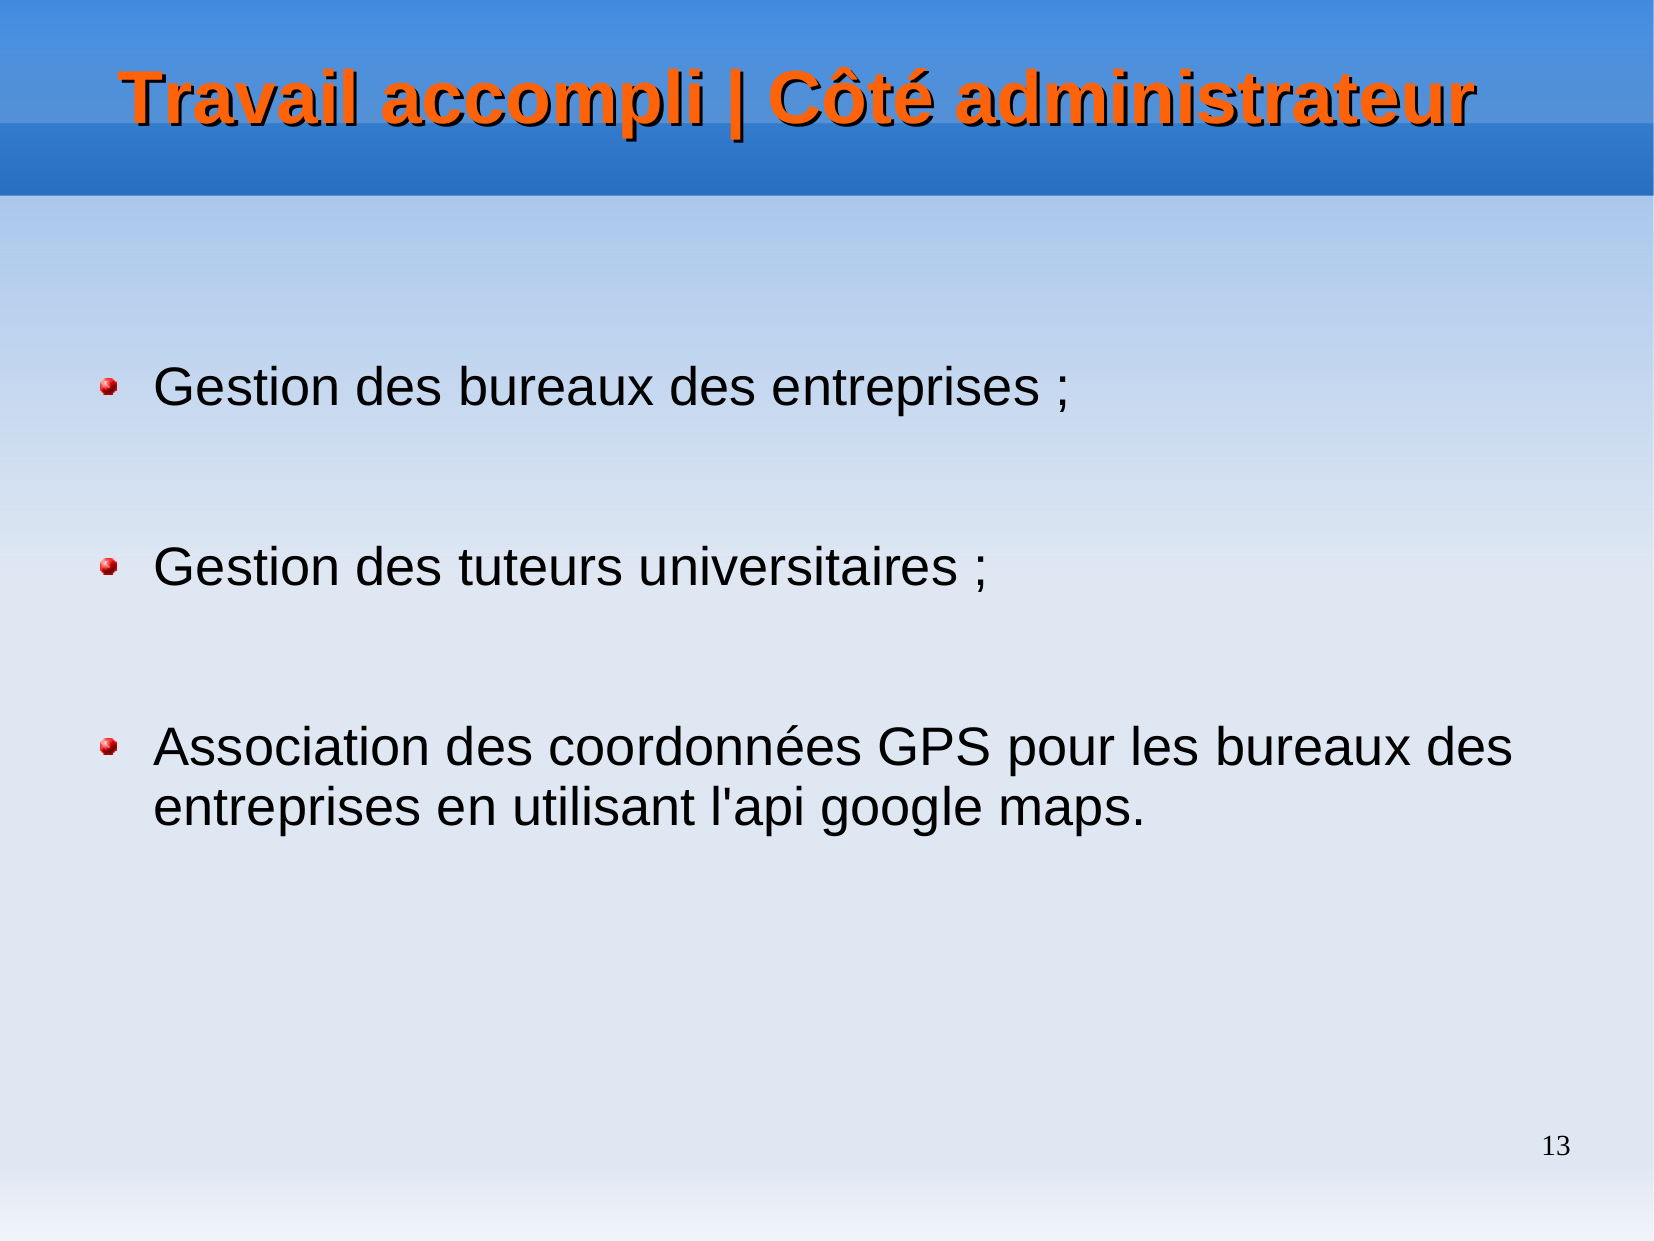

# Travail accompli | Côté administrateur
Gestion des bureaux des entreprises ;
Gestion des tuteurs universitaires ;
Association des coordonnées GPS pour les bureaux des entreprises en utilisant l'api google maps.
13